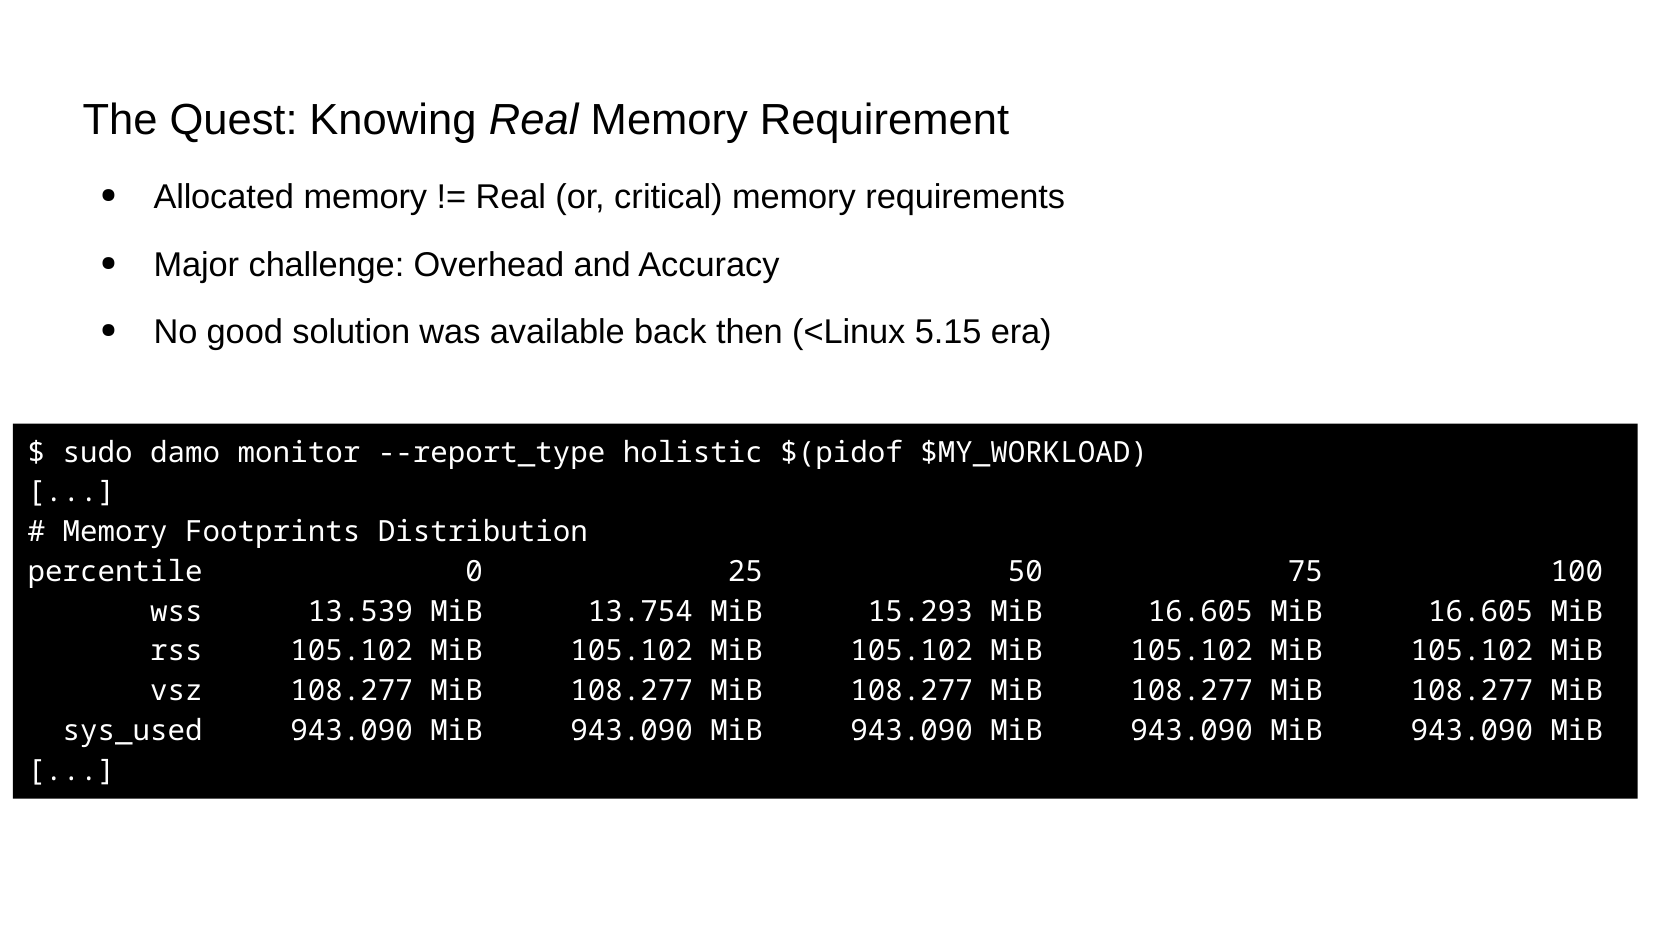

# The Quest: Knowing Real Memory Requirement
Allocated memory != Real (or, critical) memory requirements
Major challenge: Overhead and Accuracy
No good solution was available back then (<Linux 5.15 era)
$ sudo damo monitor --report_type holistic $(pidof $MY_WORKLOAD)
[...]
# Memory Footprints Distribution
percentile 0 25 50 75 100
 wss 13.539 MiB 13.754 MiB 15.293 MiB 16.605 MiB 16.605 MiB
 rss 105.102 MiB 105.102 MiB 105.102 MiB 105.102 MiB 105.102 MiB
 vsz 108.277 MiB 108.277 MiB 108.277 MiB 108.277 MiB 108.277 MiB
 sys_used 943.090 MiB 943.090 MiB 943.090 MiB 943.090 MiB 943.090 MiB
[...]